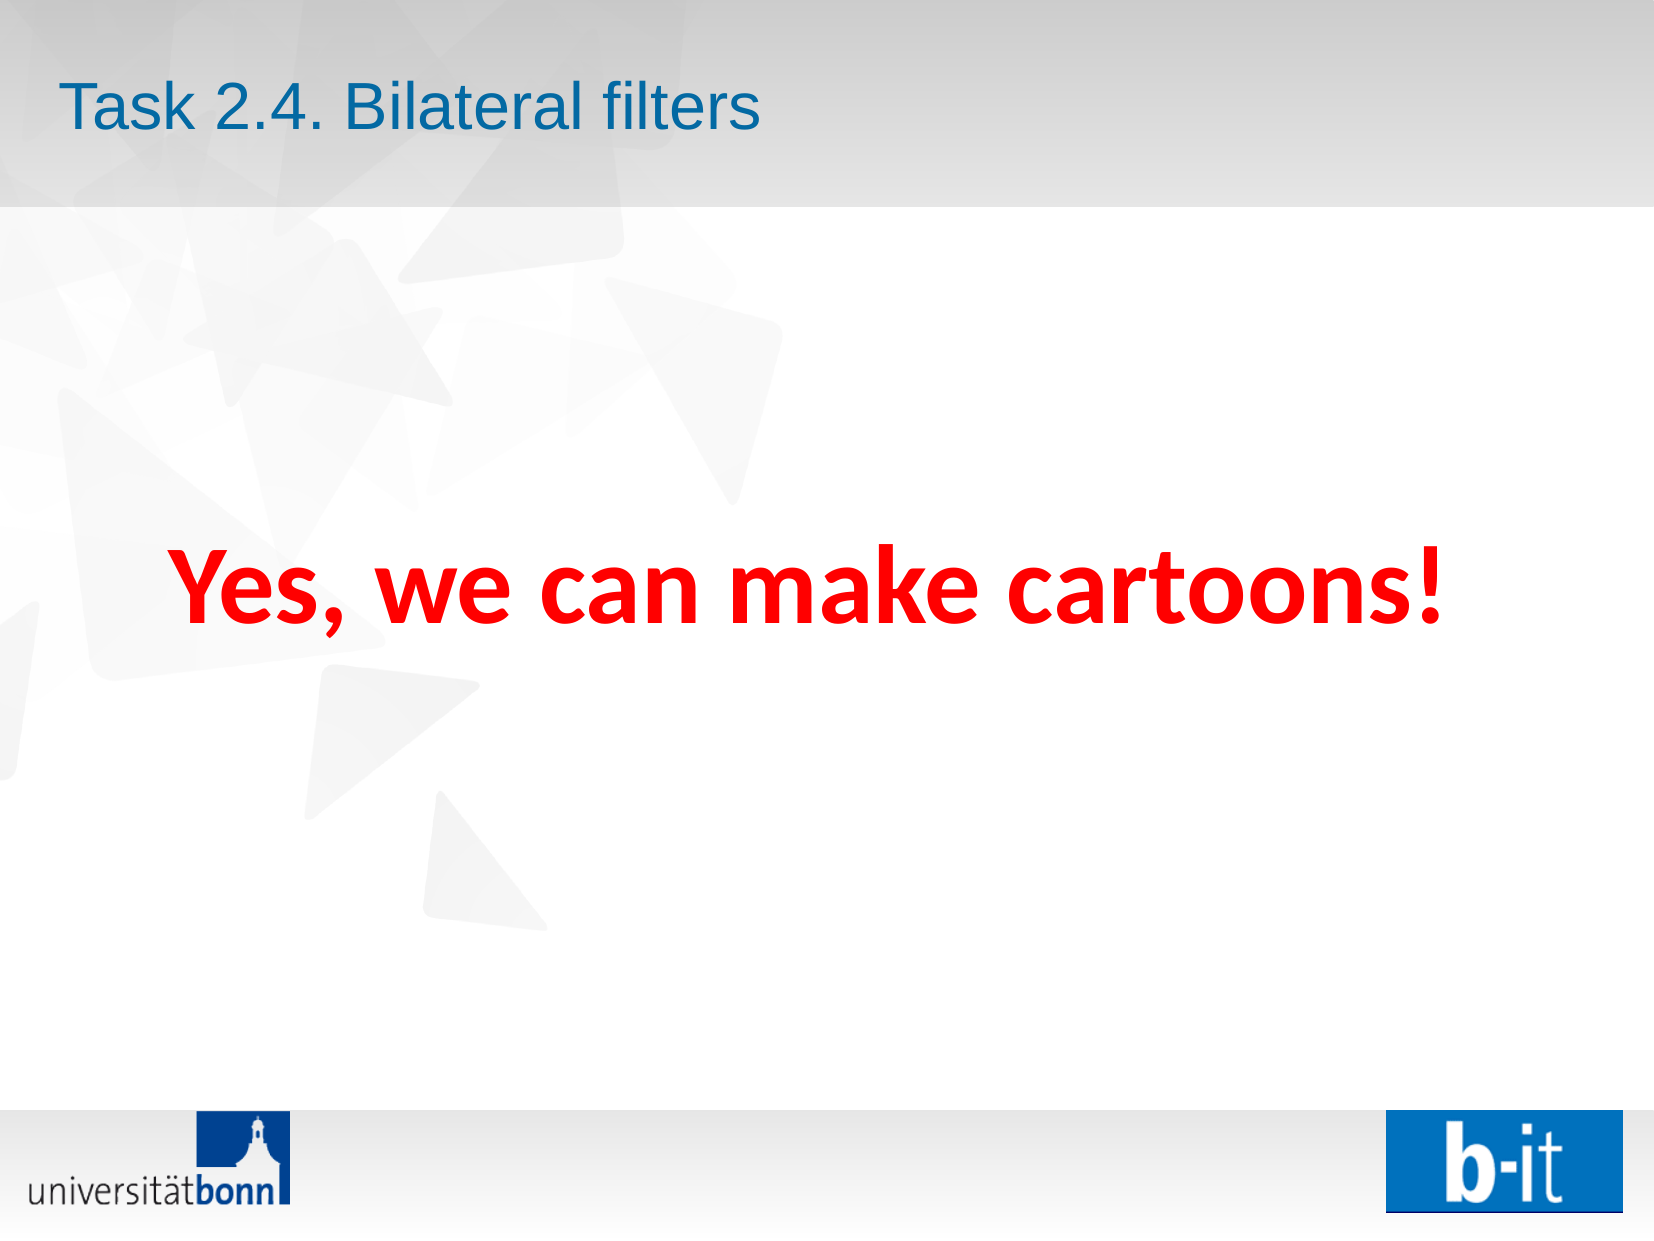

Task 2.4. Bilateral filters
Yes, we can make cartoons!